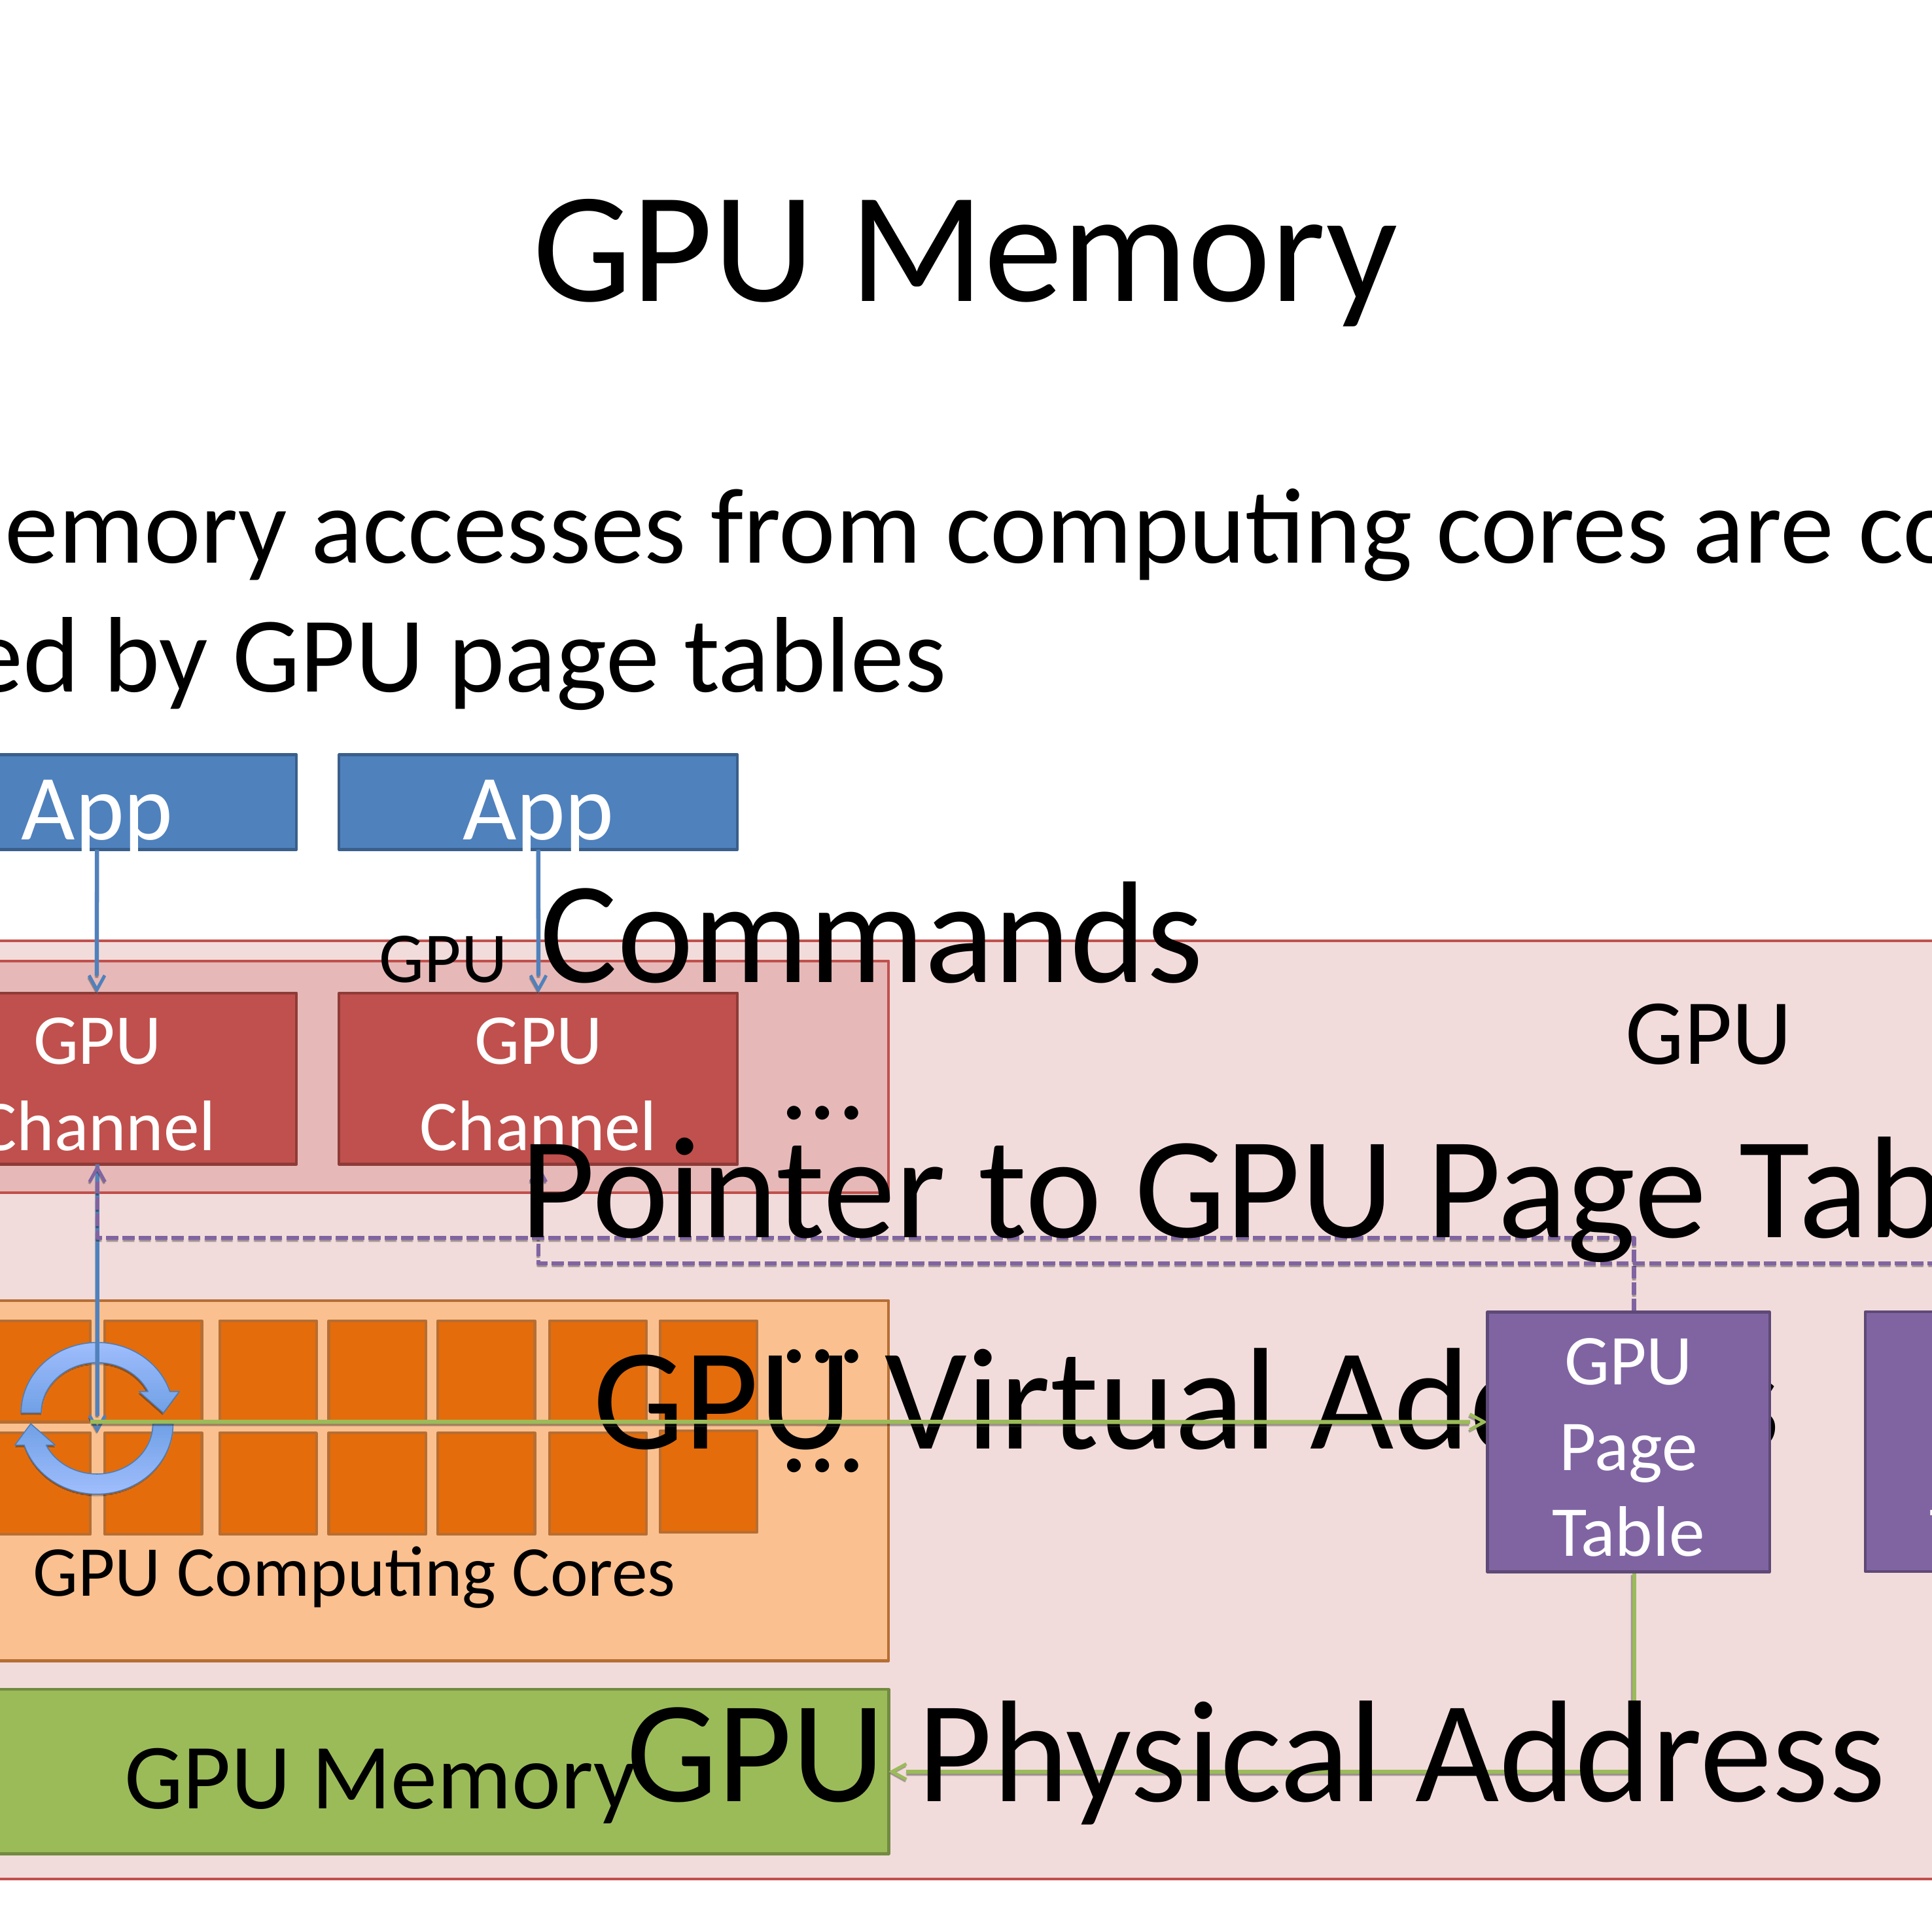

# GPU Memory
Memory accesses from computing cores are confined by GPU page tables
App
App
GPU Commands
GPU
GPU
Channel
GPU
Channel
…
Pointer to GPU Page Table
…
…
GPU Computing Cores
GPU Virtual Address
GPU
Page
Table
GPU
Page
Table
GPU Physical Address
GPU Memory